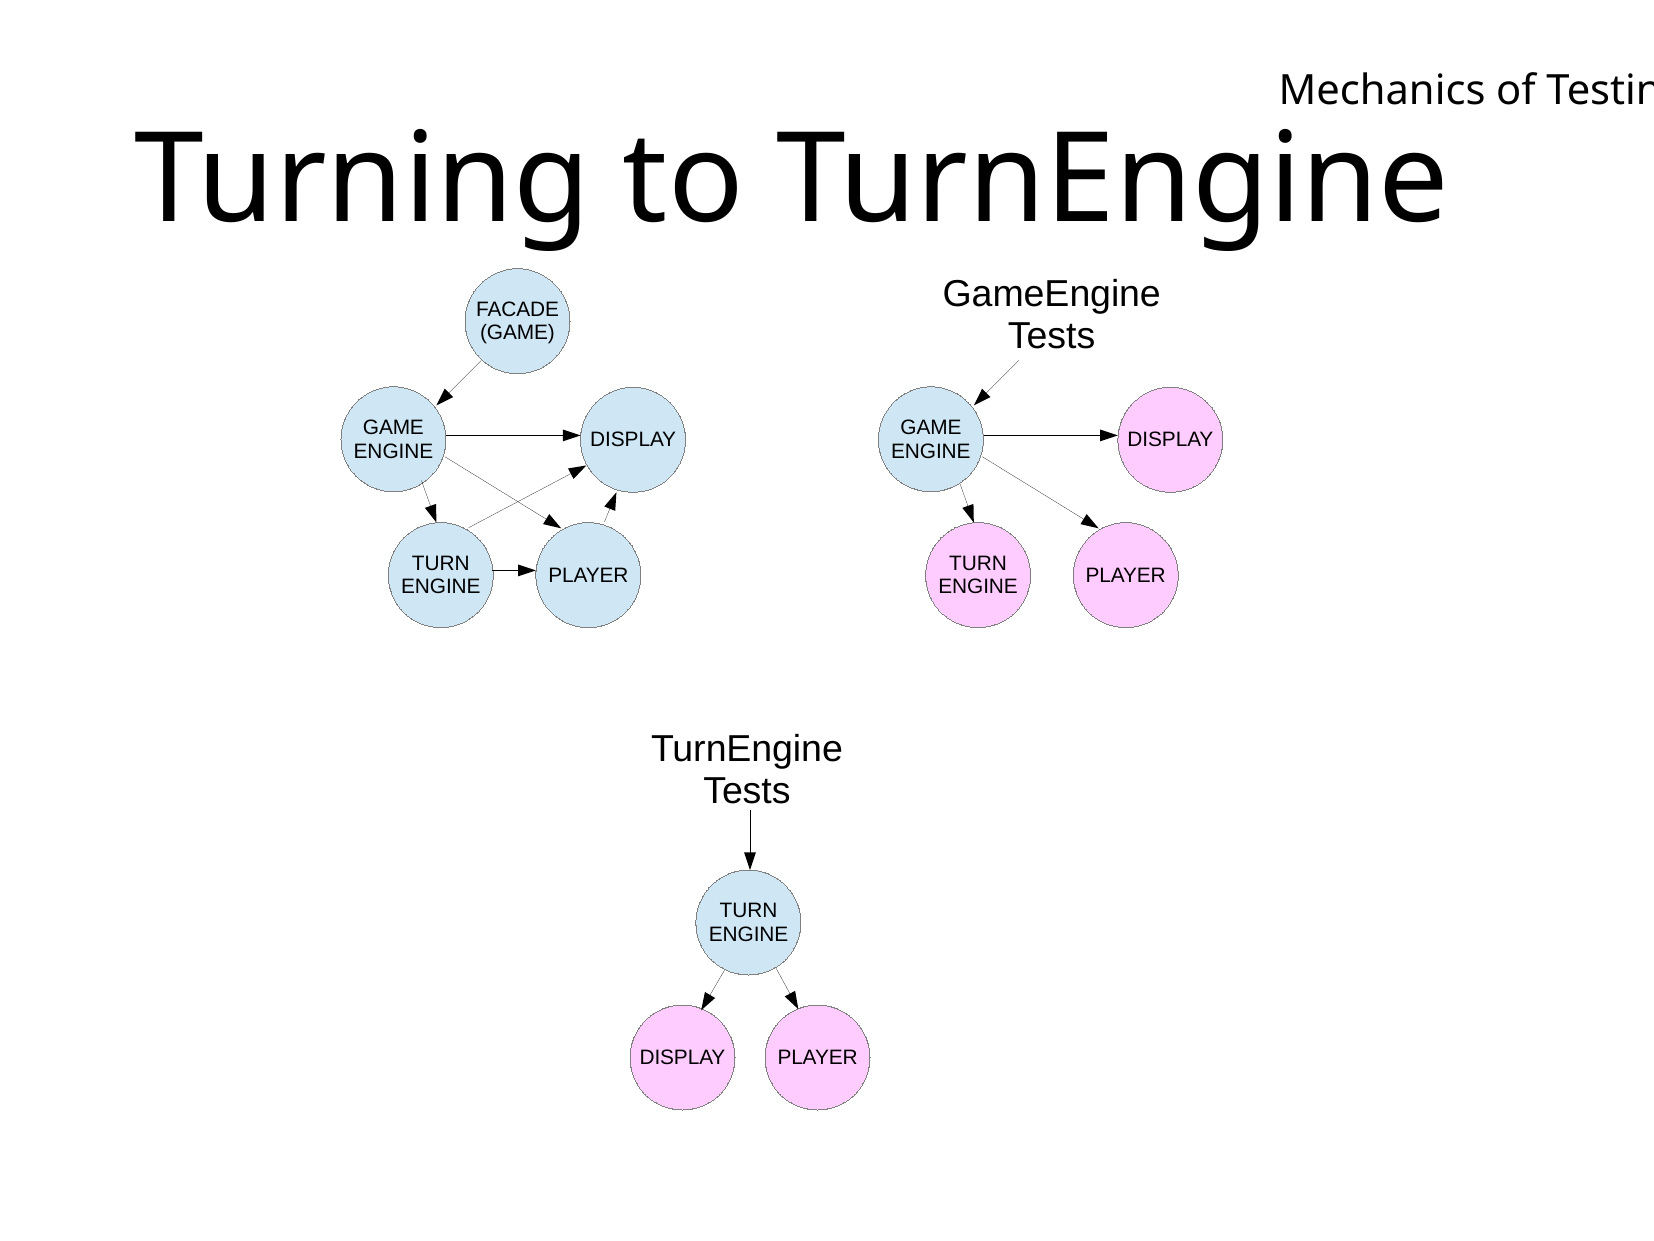

Mechanics of Testing
Turning to TurnEngine
GameEngine
Tests
GAME
ENGINE
DISPLAY
PLAYER
TURN
ENGINE
FACADE
(GAME)
GAME
ENGINE
DISPLAY
PLAYER
TURN
ENGINE
TurnEngine
Tests
TURN
ENGINE
PLAYER
DISPLAY